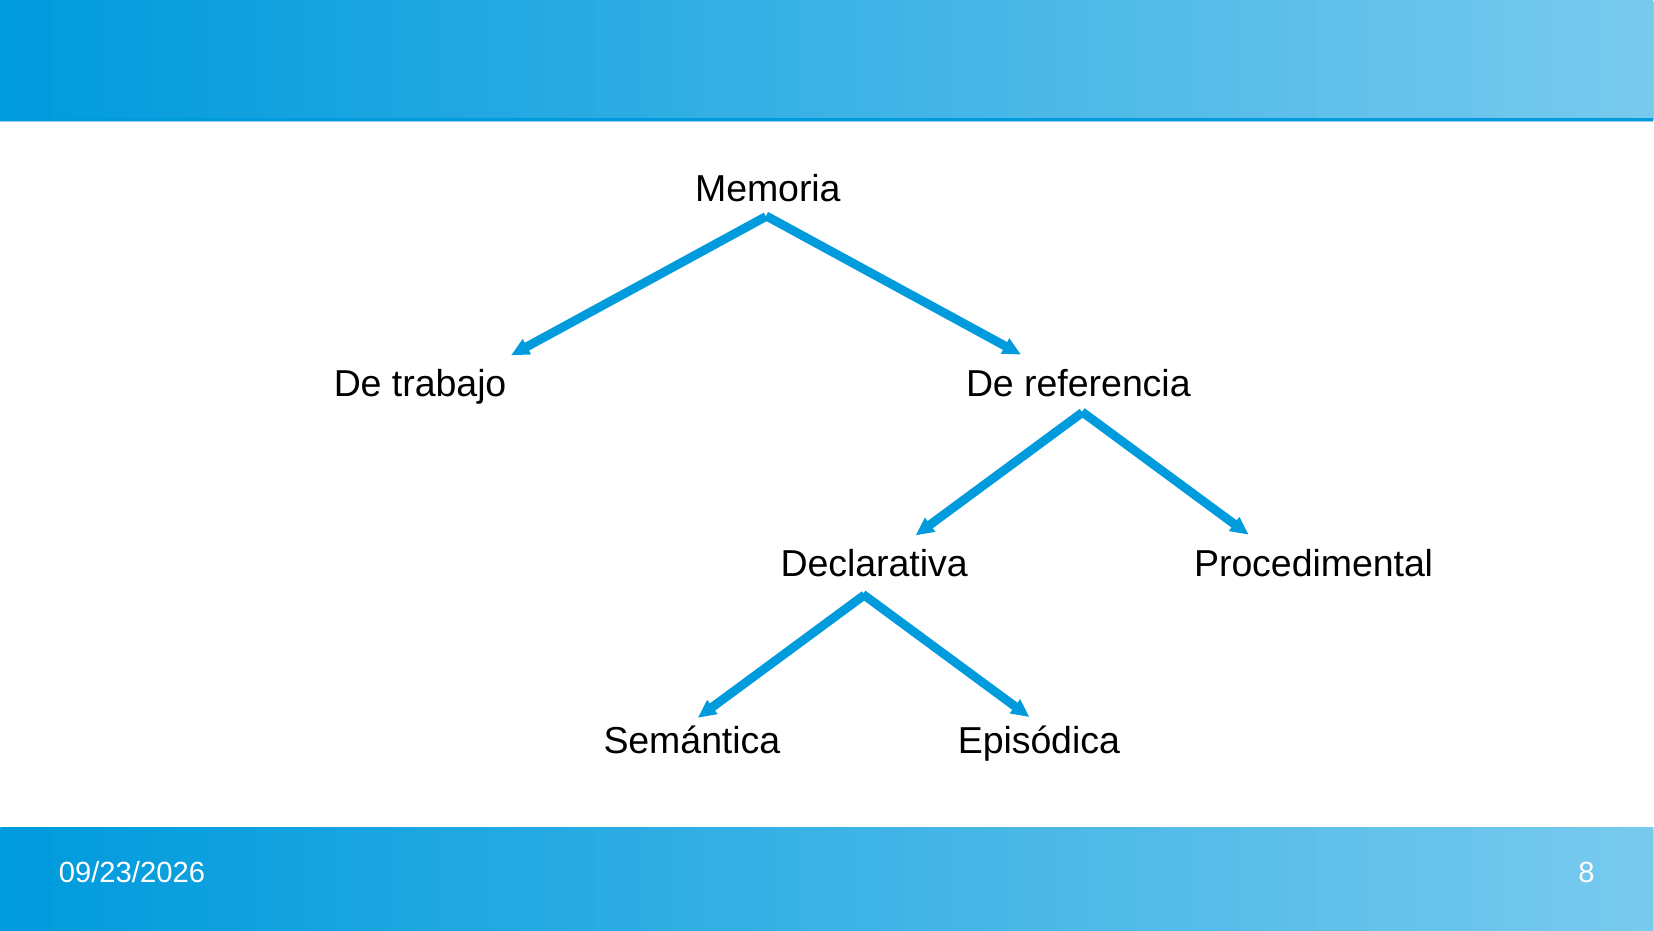

Memoria
De trabajo
De referencia
Declarativa
Procedimental
Semántica
Episódica
8